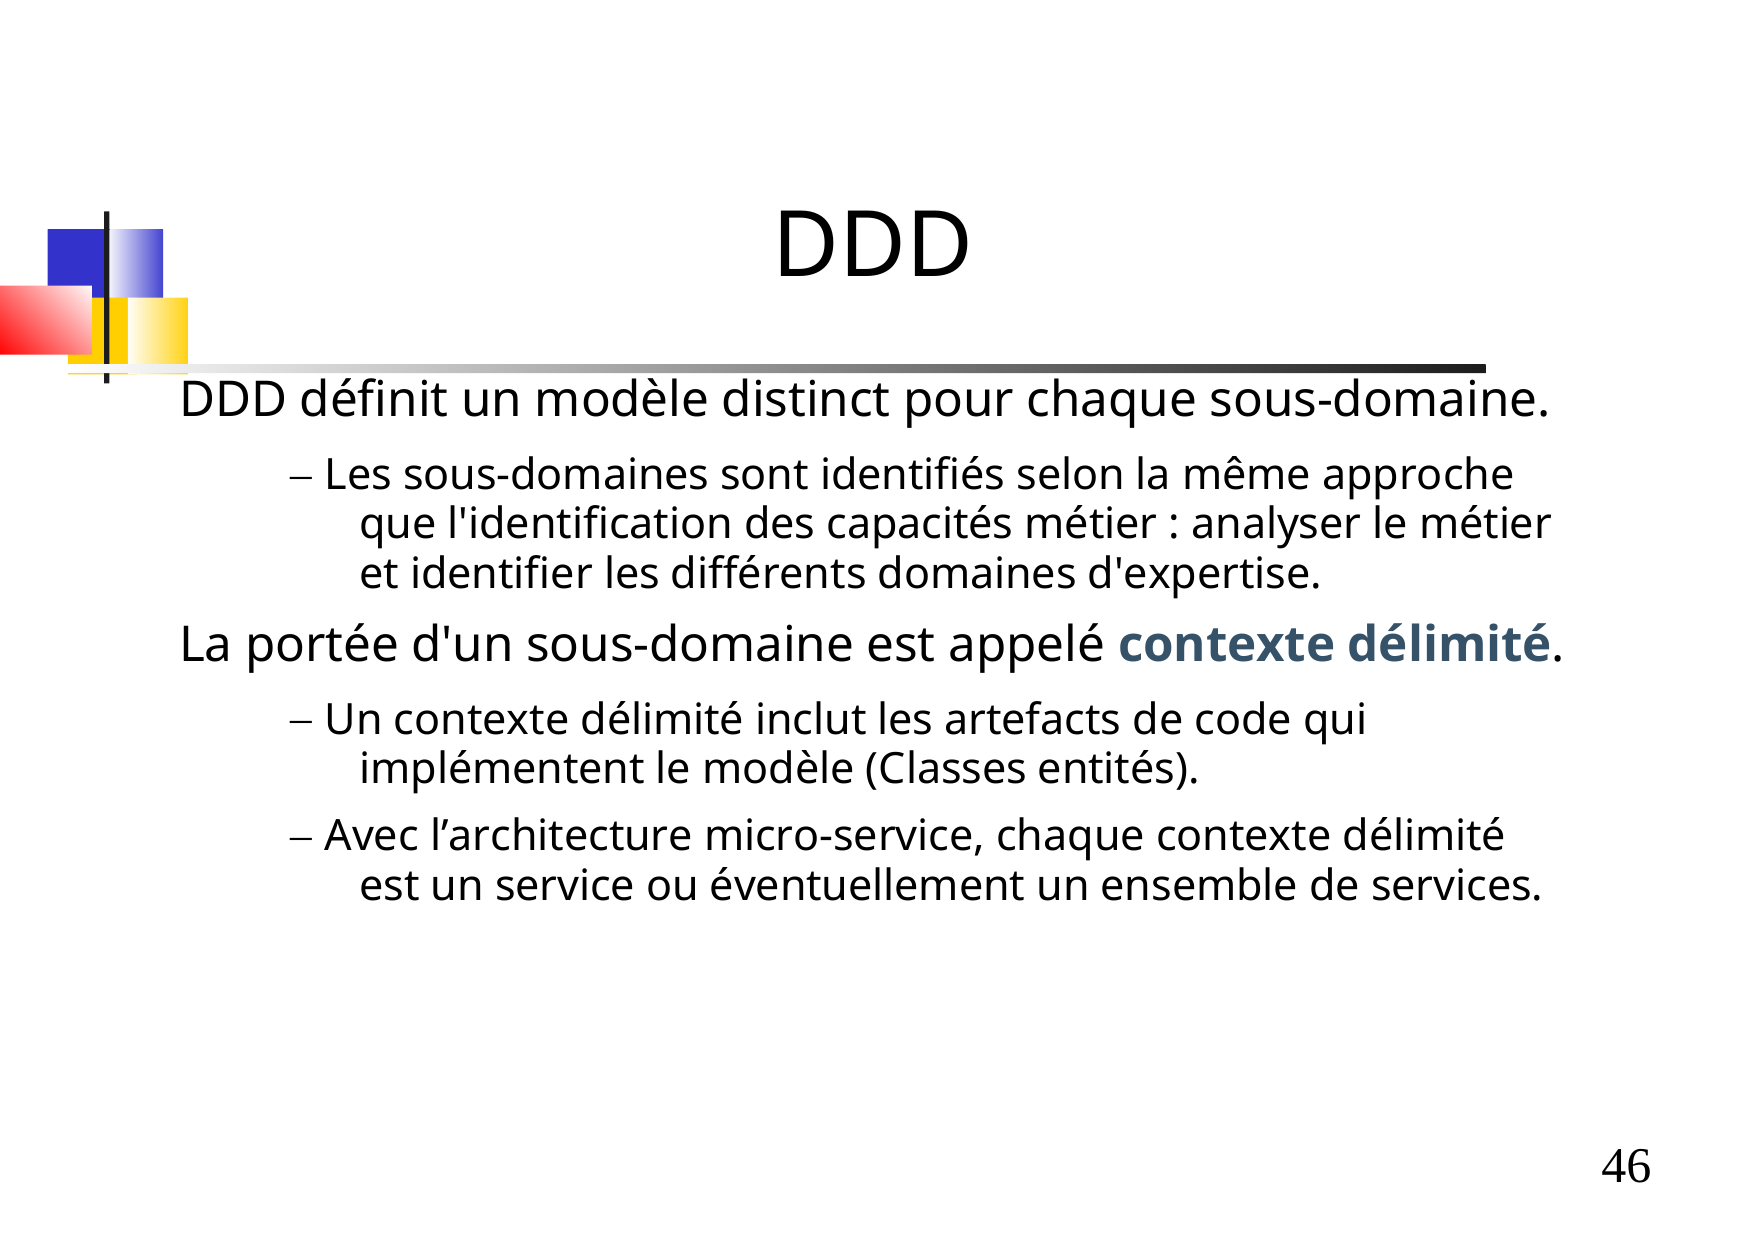

# DDD
DDD définit un modèle distinct pour chaque sous-domaine.
Les sous-domaines sont identifiés selon la même approche que l'identification des capacités métier : analyser le métier et identifier les différents domaines d'expertise.
La portée d'un sous-domaine est appelé contexte délimité.
Un contexte délimité inclut les artefacts de code qui implémentent le modèle (Classes entités).
Avec l’architecture micro-service, chaque contexte délimité est un service ou éventuellement un ensemble de services.